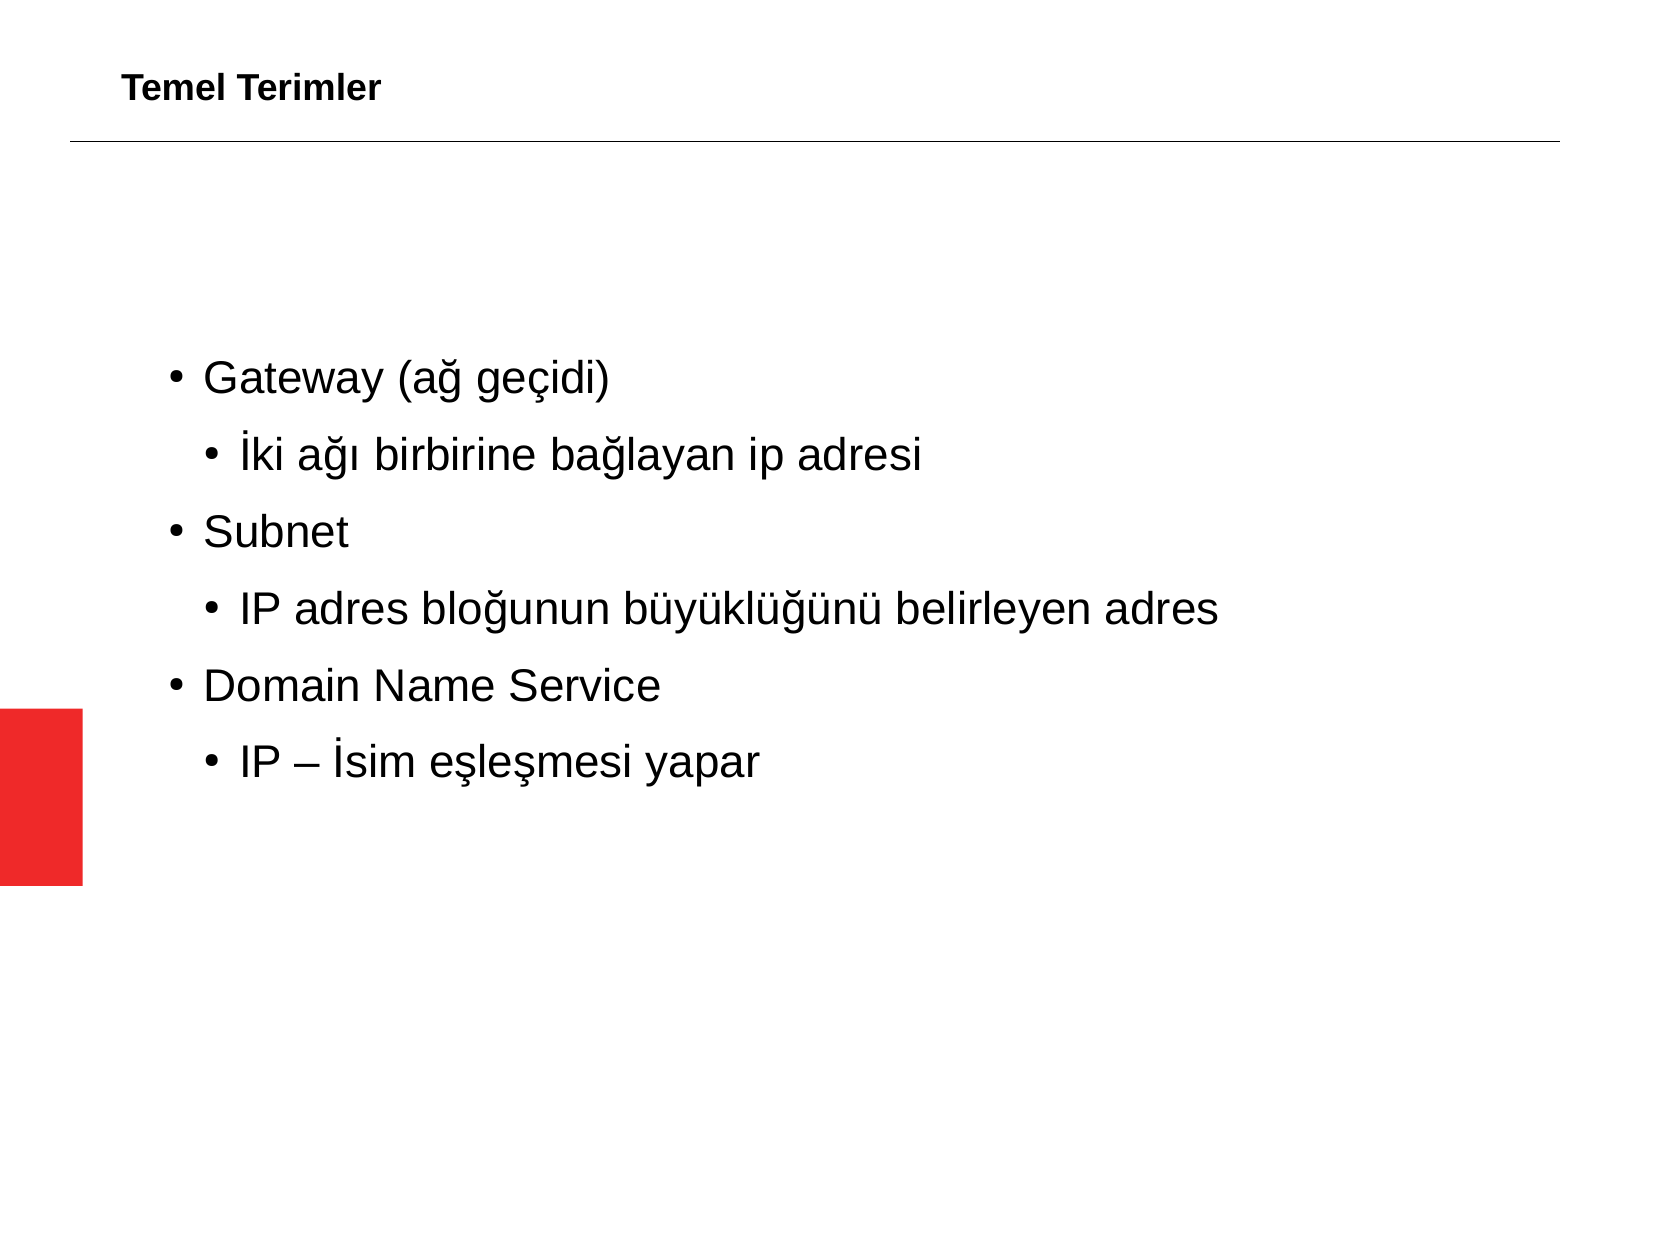

Temel Terimler
Gateway (ağ geçidi)
İki ağı birbirine bağlayan ip adresi
Subnet
IP adres bloğunun büyüklüğünü belirleyen adres
Domain Name Service
IP – İsim eşleşmesi yapar